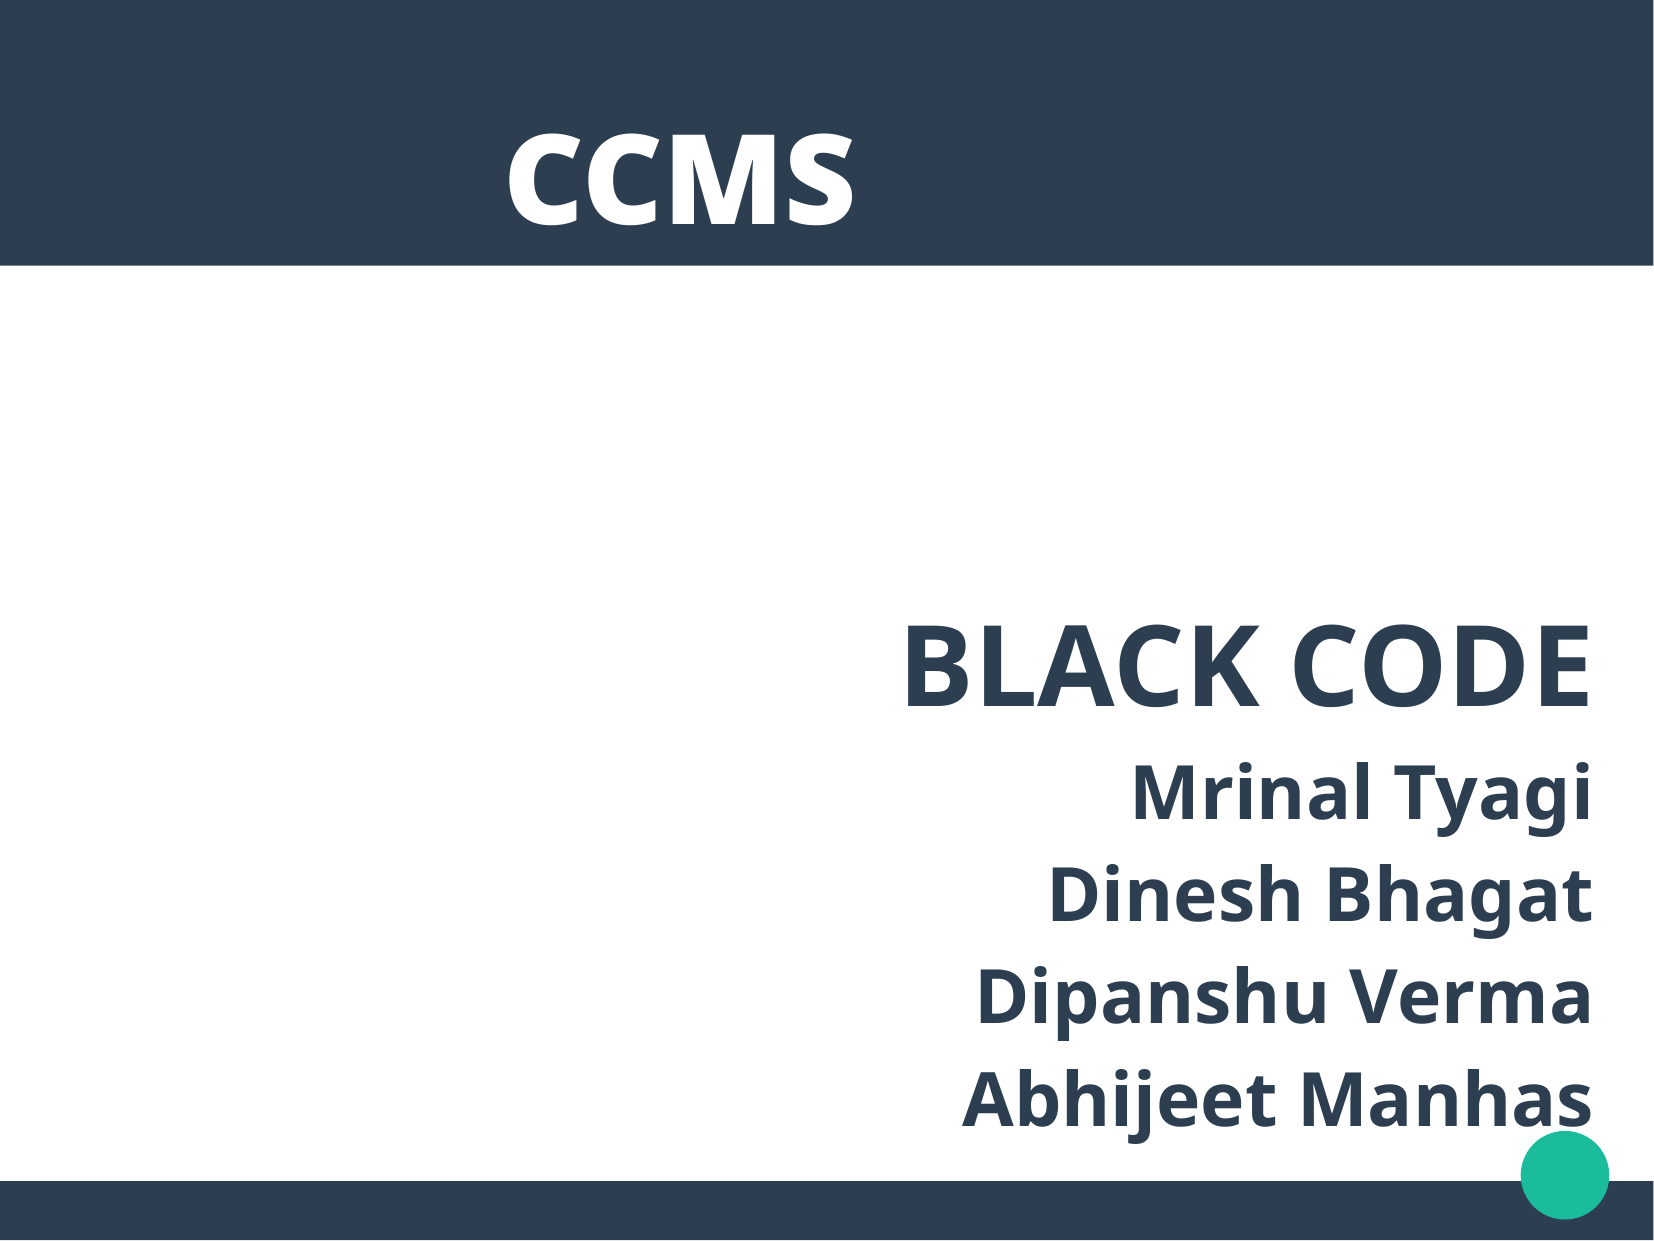

CCMS
# BLACK CODE
Mrinal Tyagi
Dinesh Bhagat
Dipanshu Verma
Abhijeet Manhas